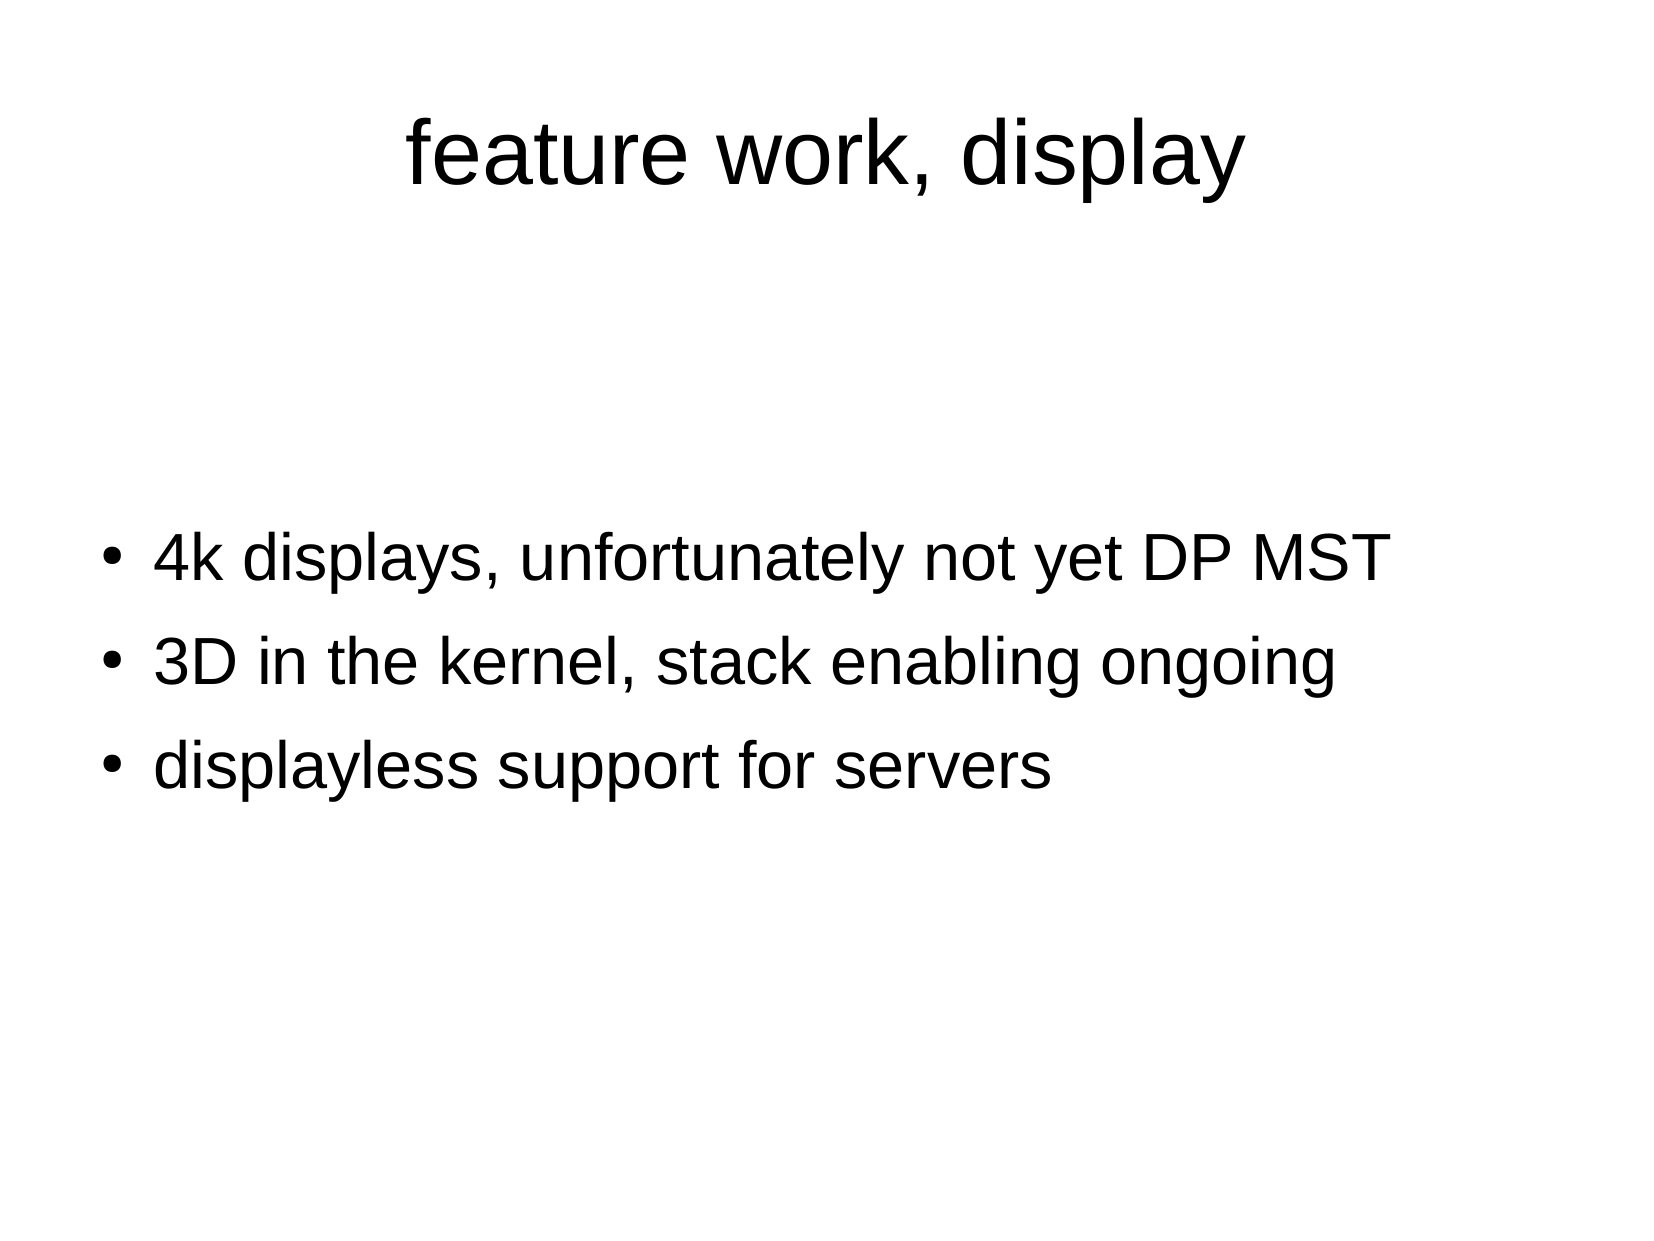

# feature work, display
4k displays, unfortunately not yet DP MST
3D in the kernel, stack enabling ongoing
displayless support for servers